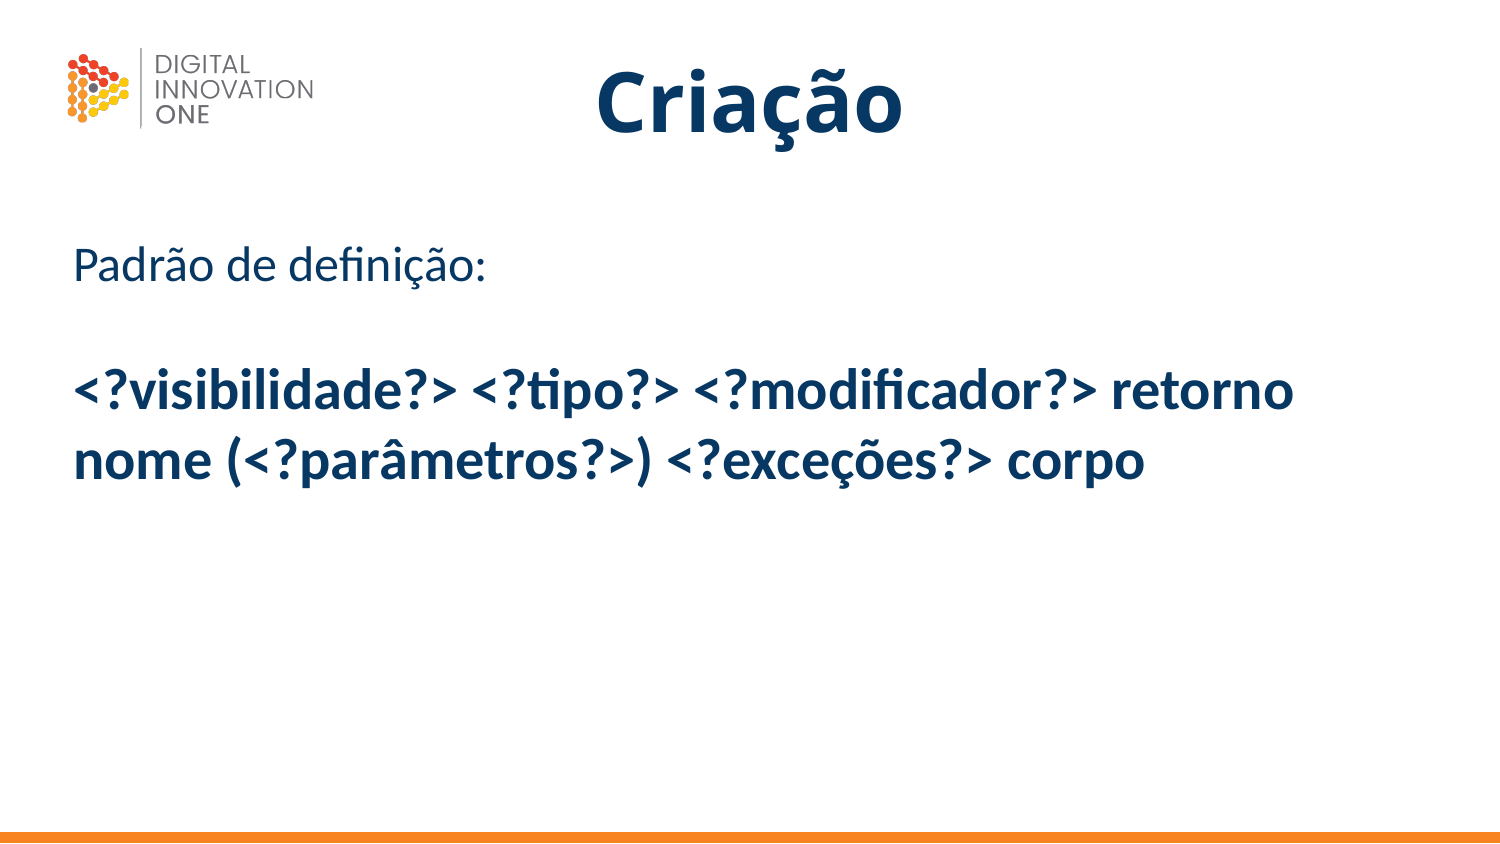

# Criação
Padrão de definição:
<?visibilidade?> <?tipo?> <?modificador?> retorno nome (<?parâmetros?>) <?exceções?> corpo